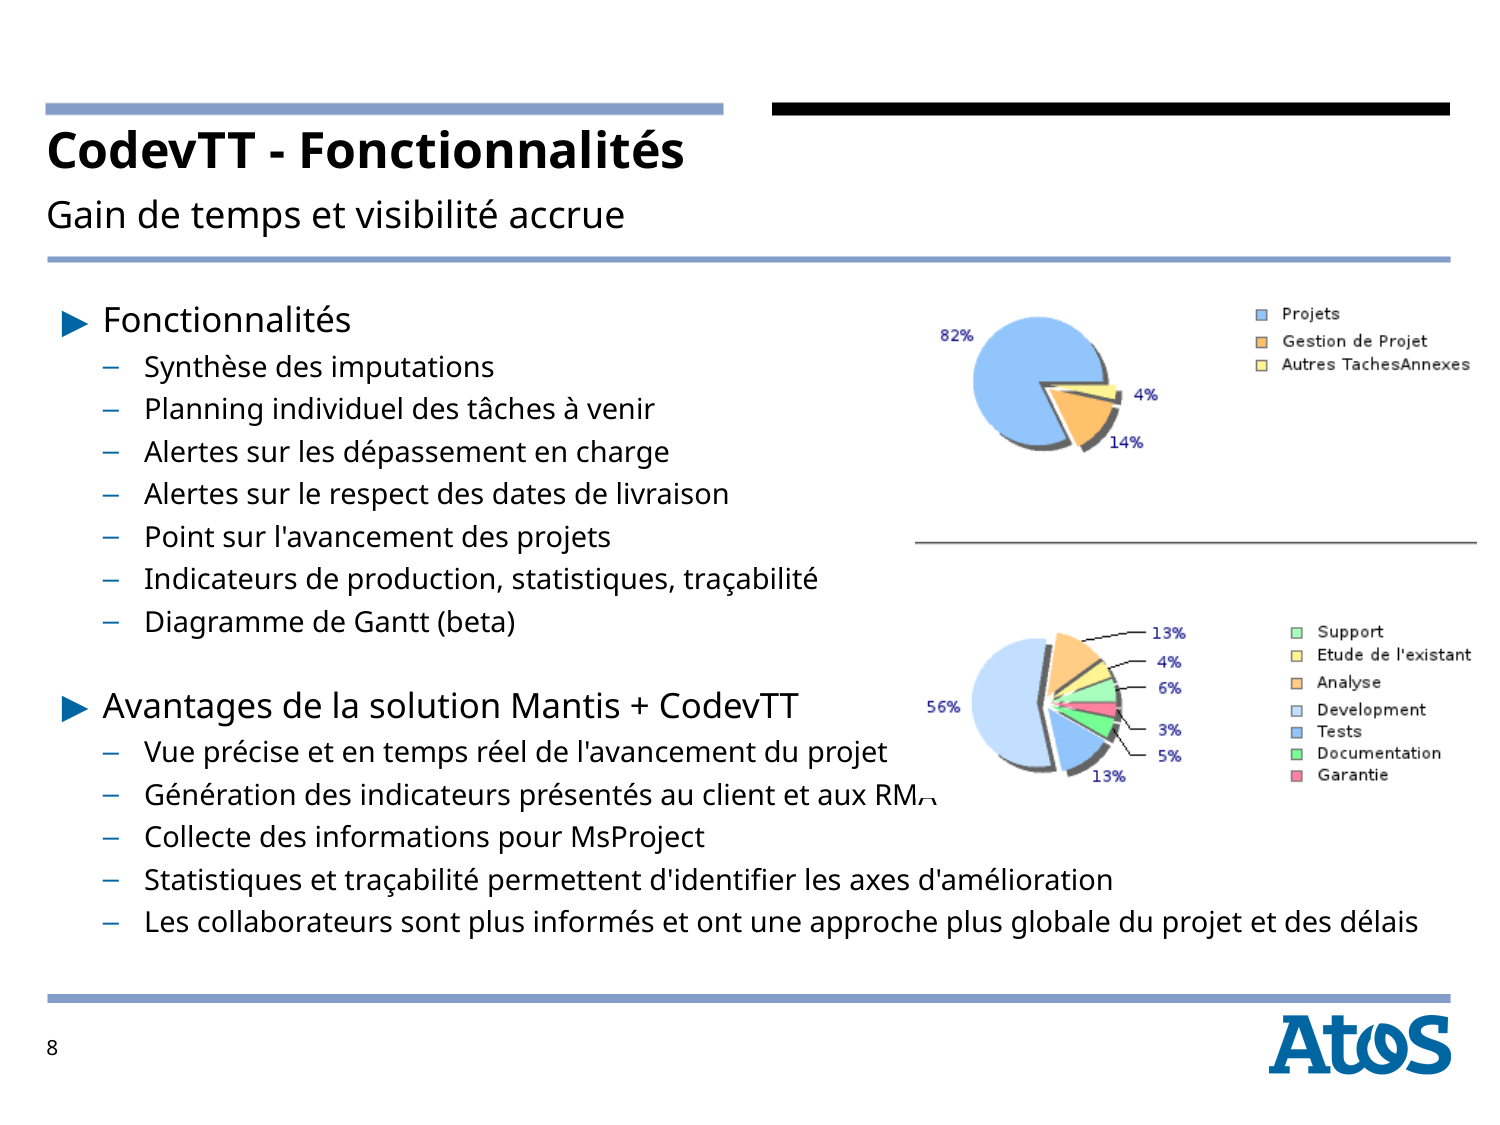

# CodevTT - Fonctionnalités
Gain de temps et visibilité accrue
Fonctionnalités
Synthèse des imputations
Planning individuel des tâches à venir
Alertes sur les dépassement en charge
Alertes sur le respect des dates de livraison
Point sur l'avancement des projets
Indicateurs de production, statistiques, traçabilité
Diagramme de Gantt (beta)
Avantages de la solution Mantis + CodevTT
Vue précise et en temps réel de l'avancement du projet
Génération des indicateurs présentés au client et aux RMA
Collecte des informations pour MsProject
Statistiques et traçabilité permettent d'identifier les axes d'amélioration
Les collaborateurs sont plus informés et ont une approche plus globale du projet et des délais
8